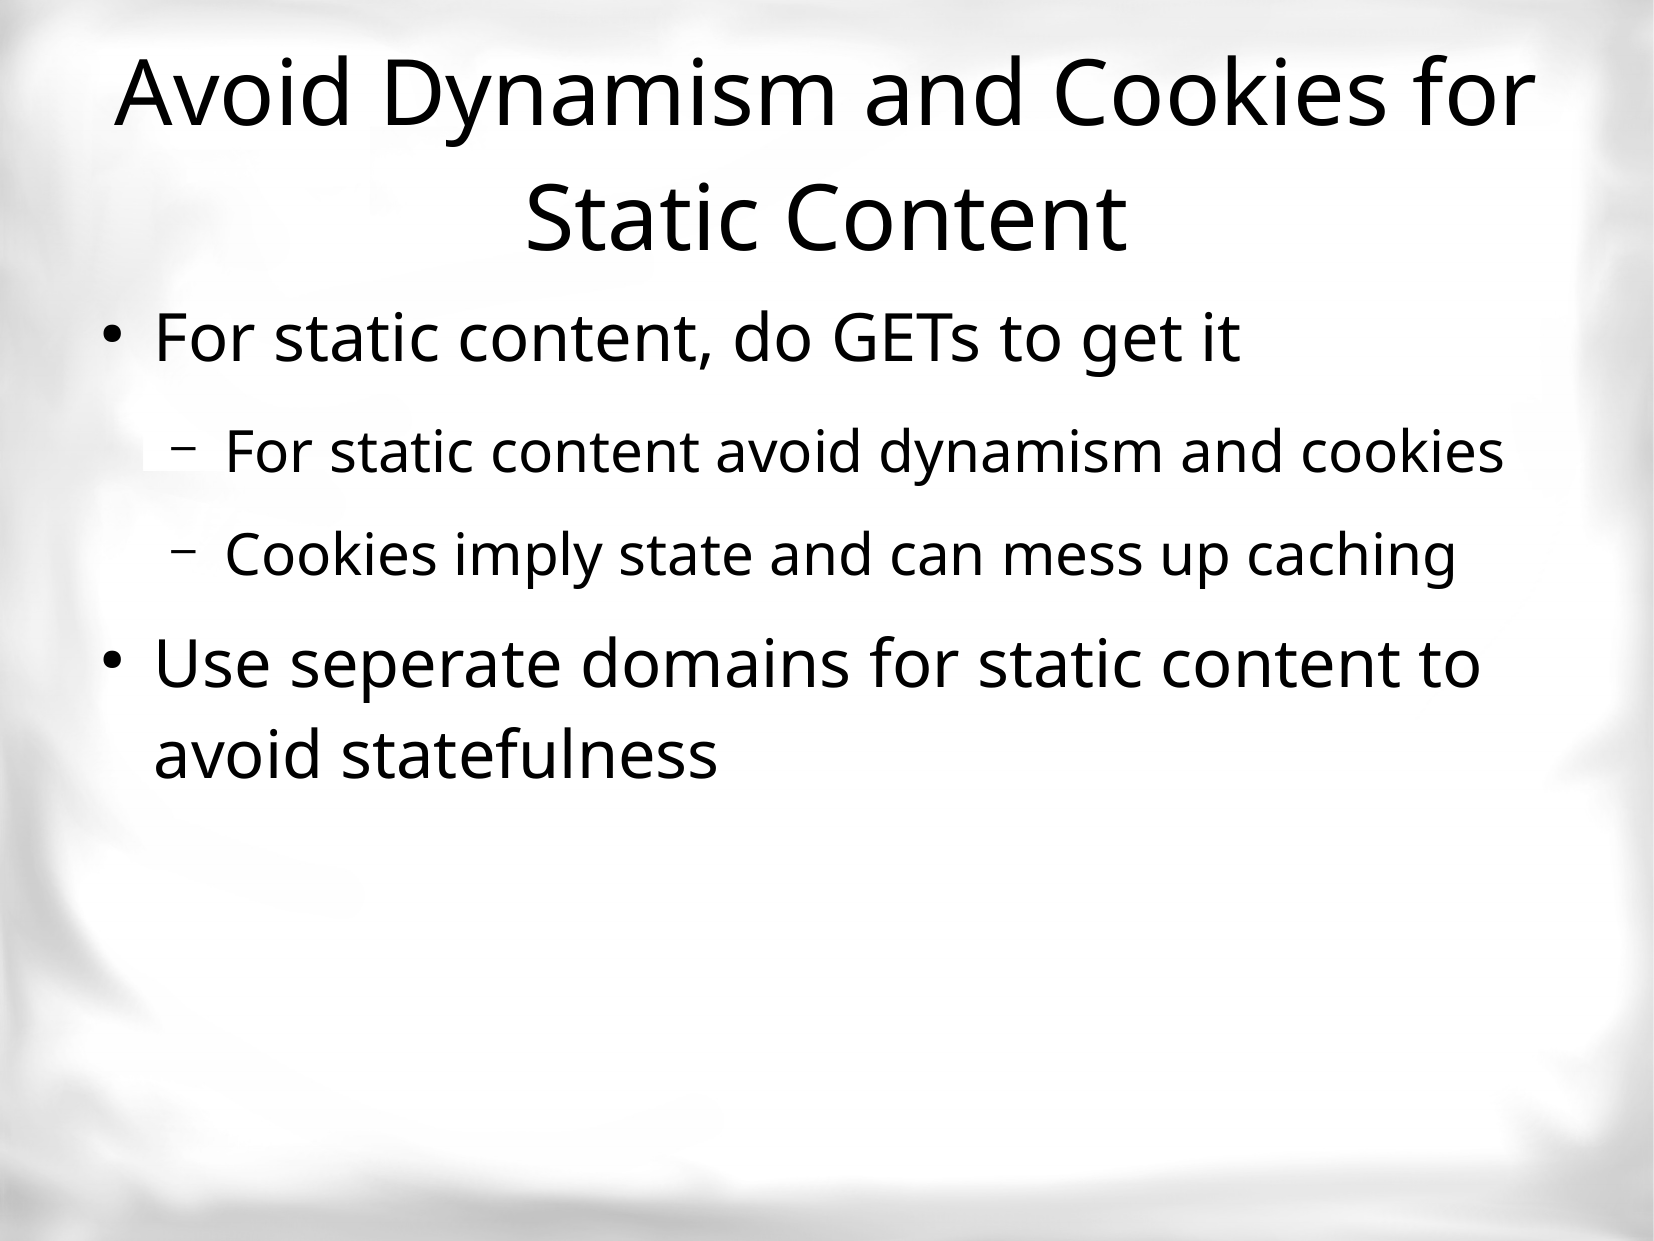

# Avoid Dynamism and Cookies for Static Content
For static content, do GETs to get it
For static content avoid dynamism and cookies
Cookies imply state and can mess up caching
Use seperate domains for static content to avoid statefulness